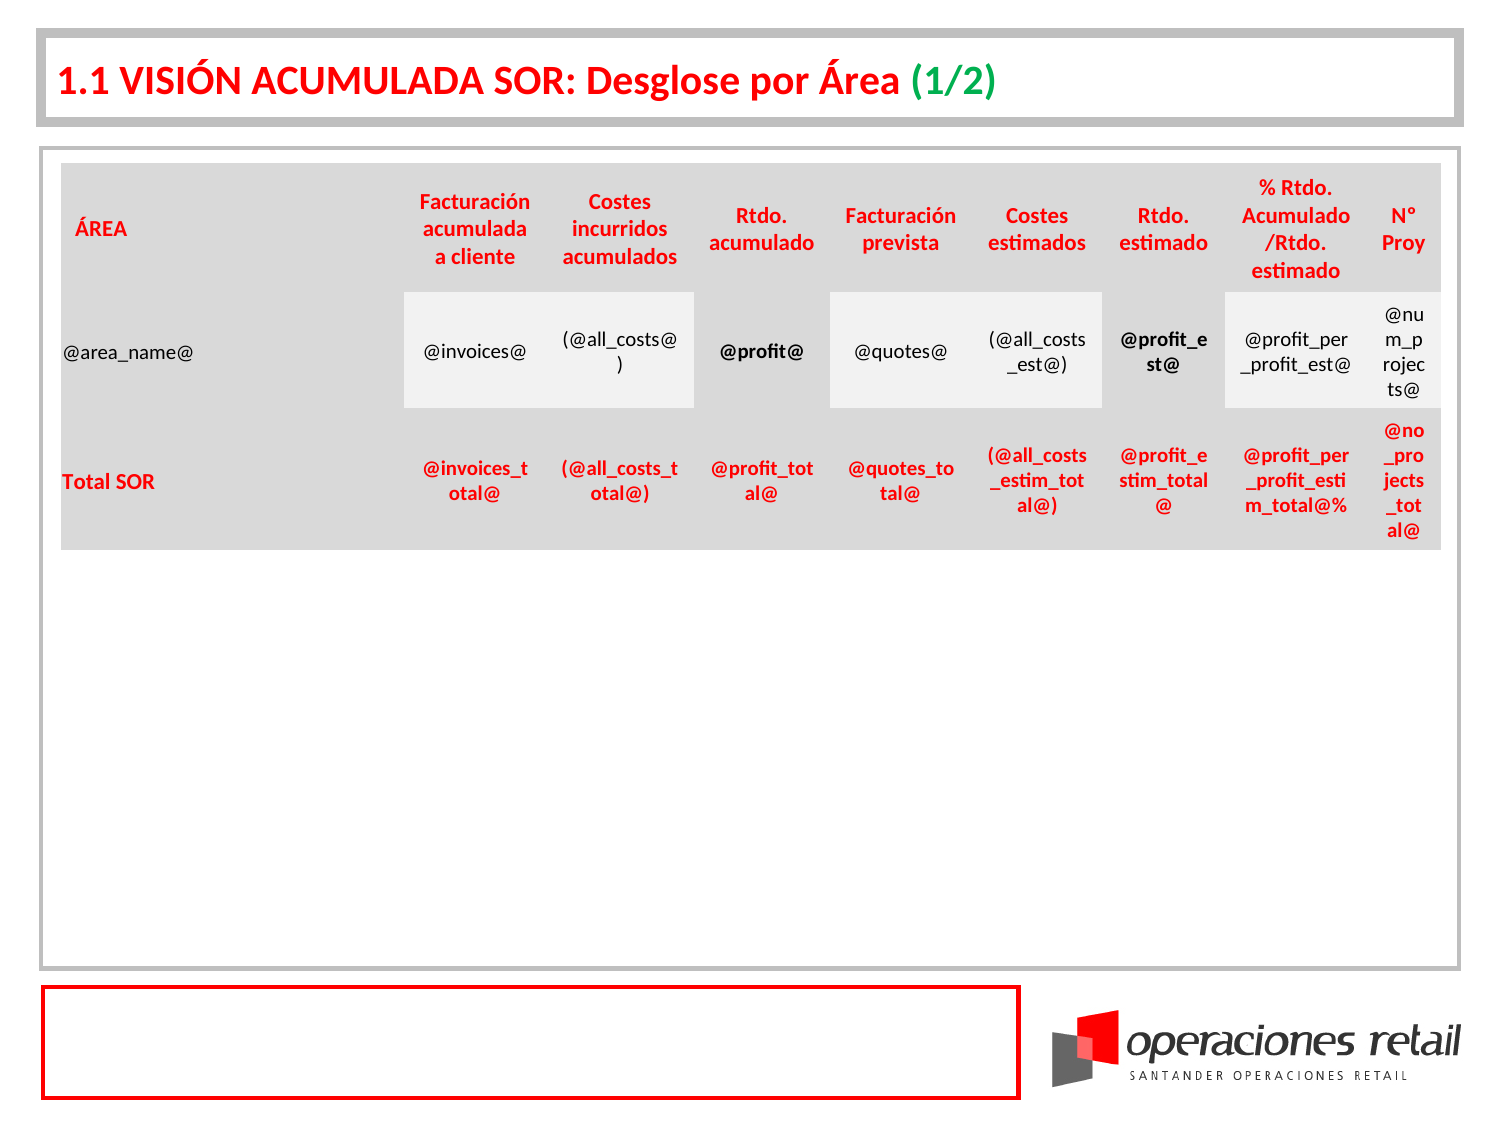

1.1 VISIÓN ACUMULADA SOR: Desglose por Área (1/2)
| ÁREA | Facturación acumulada a cliente | Costes incurridos acumulados | Rtdo. acumulado | Facturación prevista | Costes estimados | Rtdo. estimado | % Rtdo. Acumulado /Rtdo. estimado | Nº Proy |
| --- | --- | --- | --- | --- | --- | --- | --- | --- |
| @area\_name@ | @invoices@ | (@all\_costs@) | @profit@ | @quotes@ | (@all\_costs\_est@) | @profit\_est@ | @profit\_per\_profit\_est@ | @num\_projects@ |
| Total SOR | @invoices\_total@ | (@all\_costs\_total@) | @profit\_total@ | @quotes\_total@ | (@all\_costs\_estim\_total@) | @profit\_estim\_total@ | @profit\_per\_profit\_estim\_total@% | @no\_projects\_total@ |